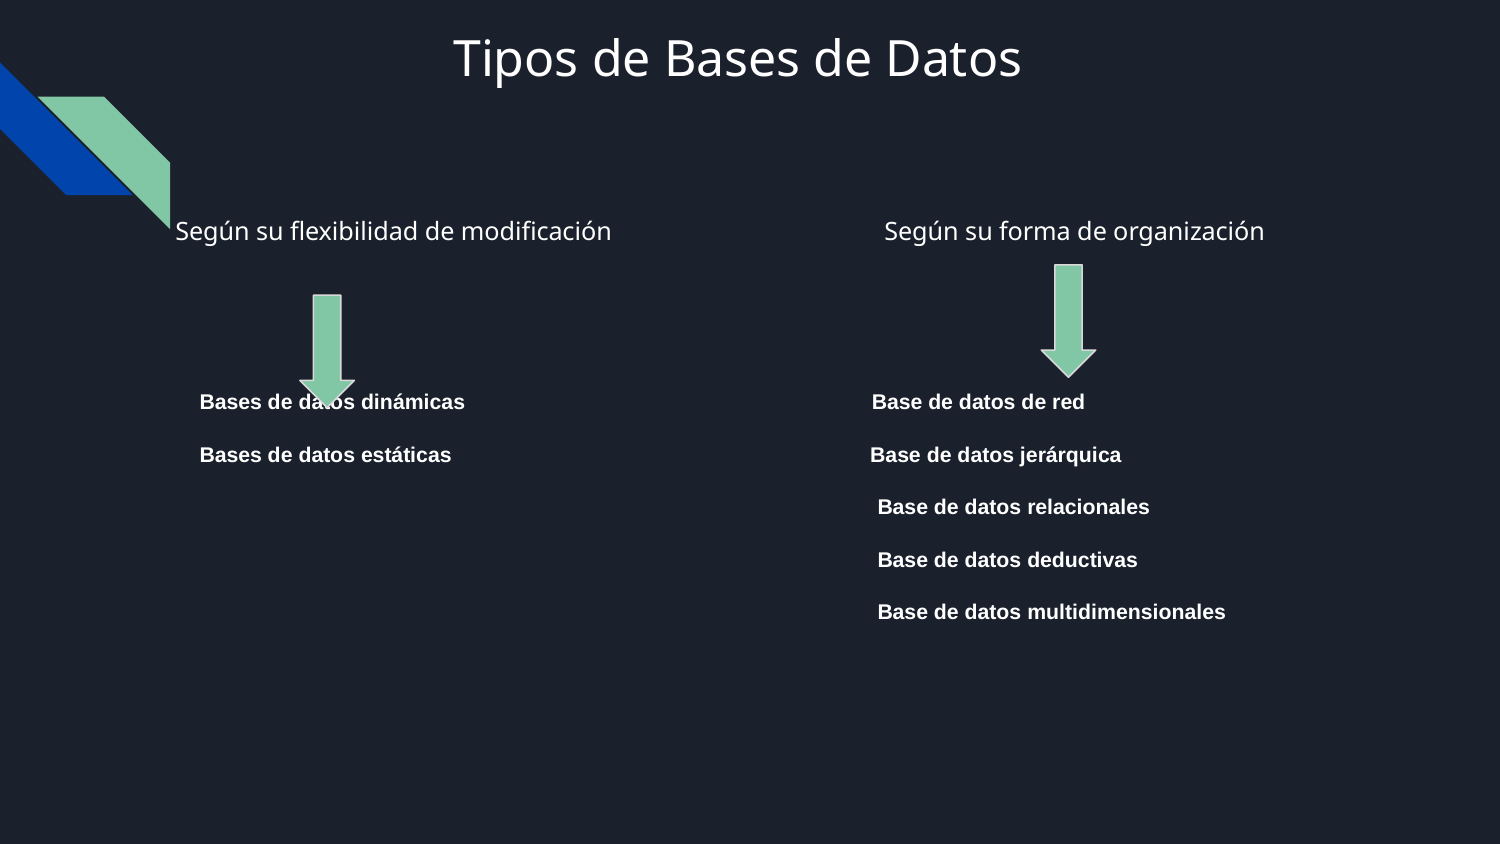

# Tipos de Bases de Datos
Según su flexibilidad de modificación Según su forma de organización
 Bases de datos dinámicas Base de datos de red
 Bases de datos estáticas Base de datos jerárquica
 Base de datos relacionales
 Base de datos deductivas
 Base de datos multidimensionales